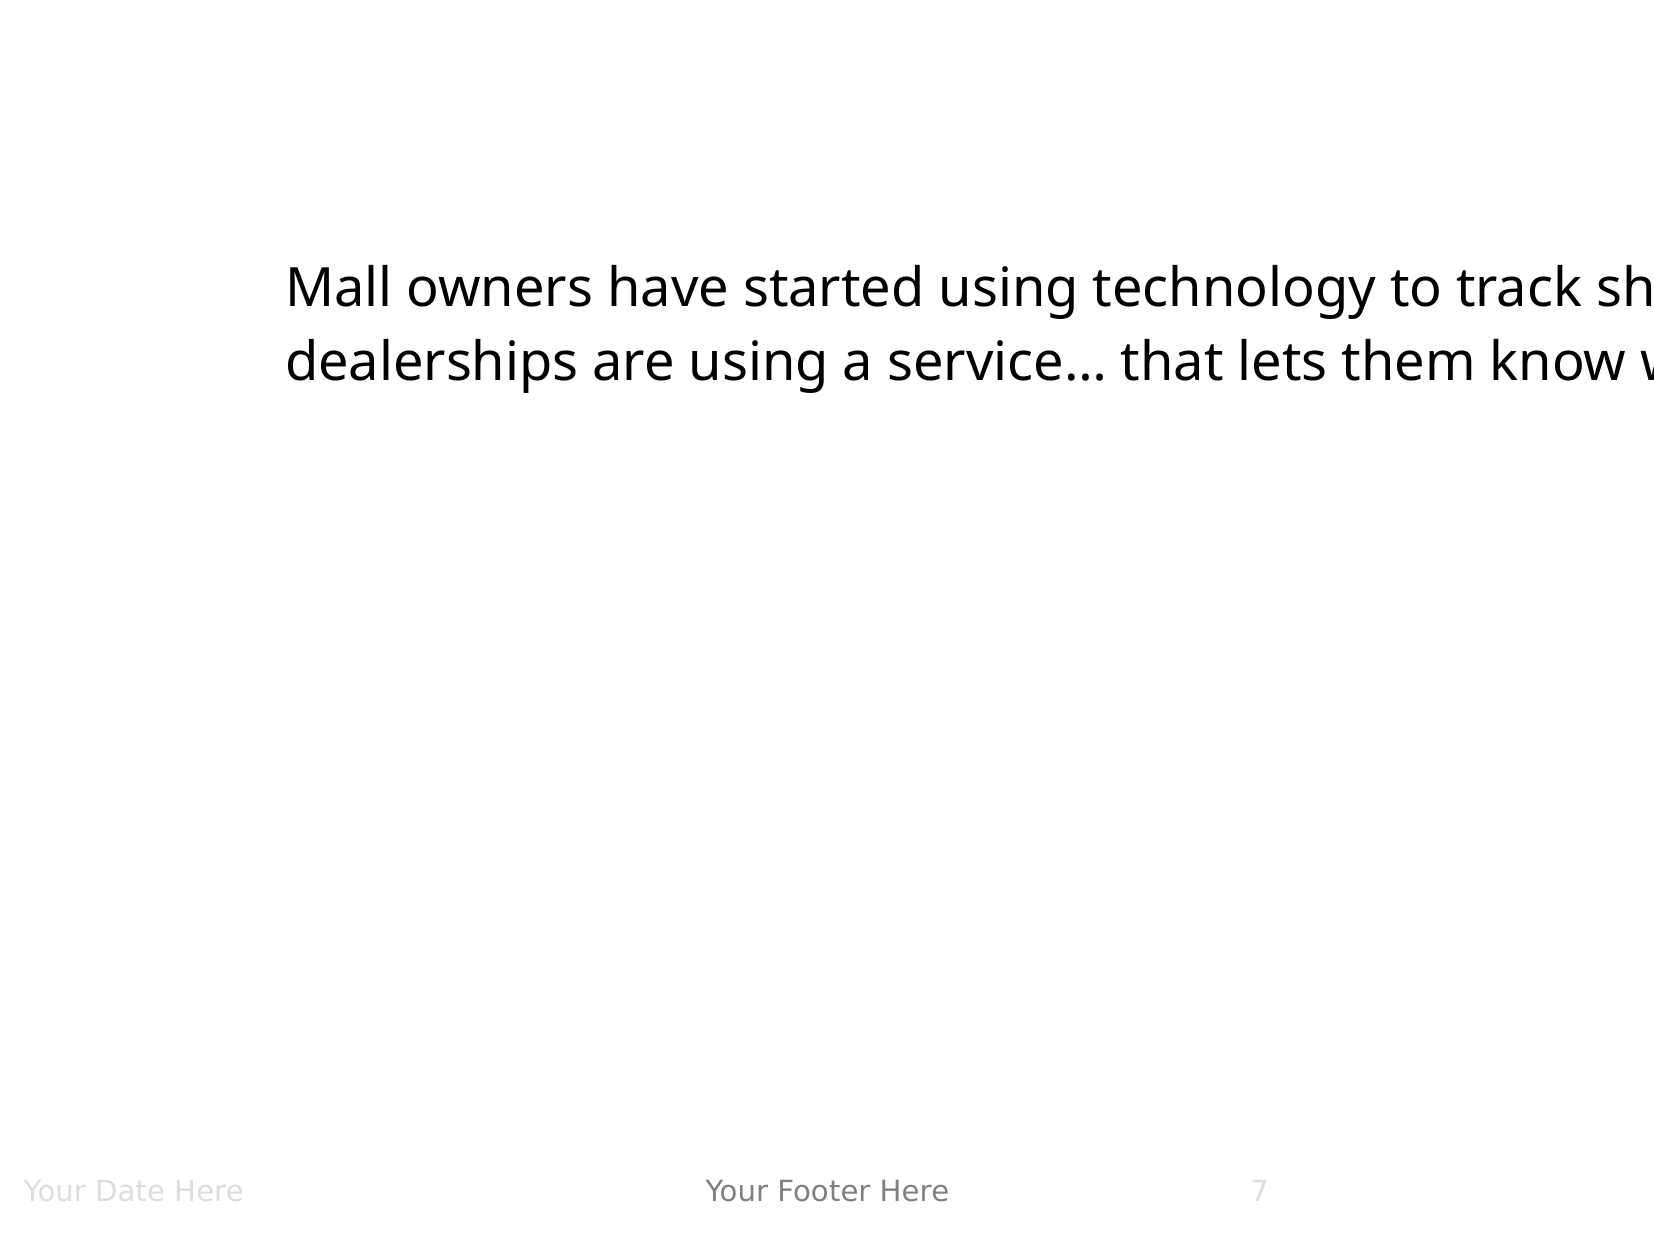

Mall owners have started using technology to track shoppers on the signals emitted by the cell phones in their pockets. Retailers such as Whole Foods have used digital signs that are actually facial recognition scanners. Some car dealerships are using a service… that lets them know which cars you have browsed online, if you have given them your email address, before you arrive on the dealership lot.
Your Date Here
Your Footer Here